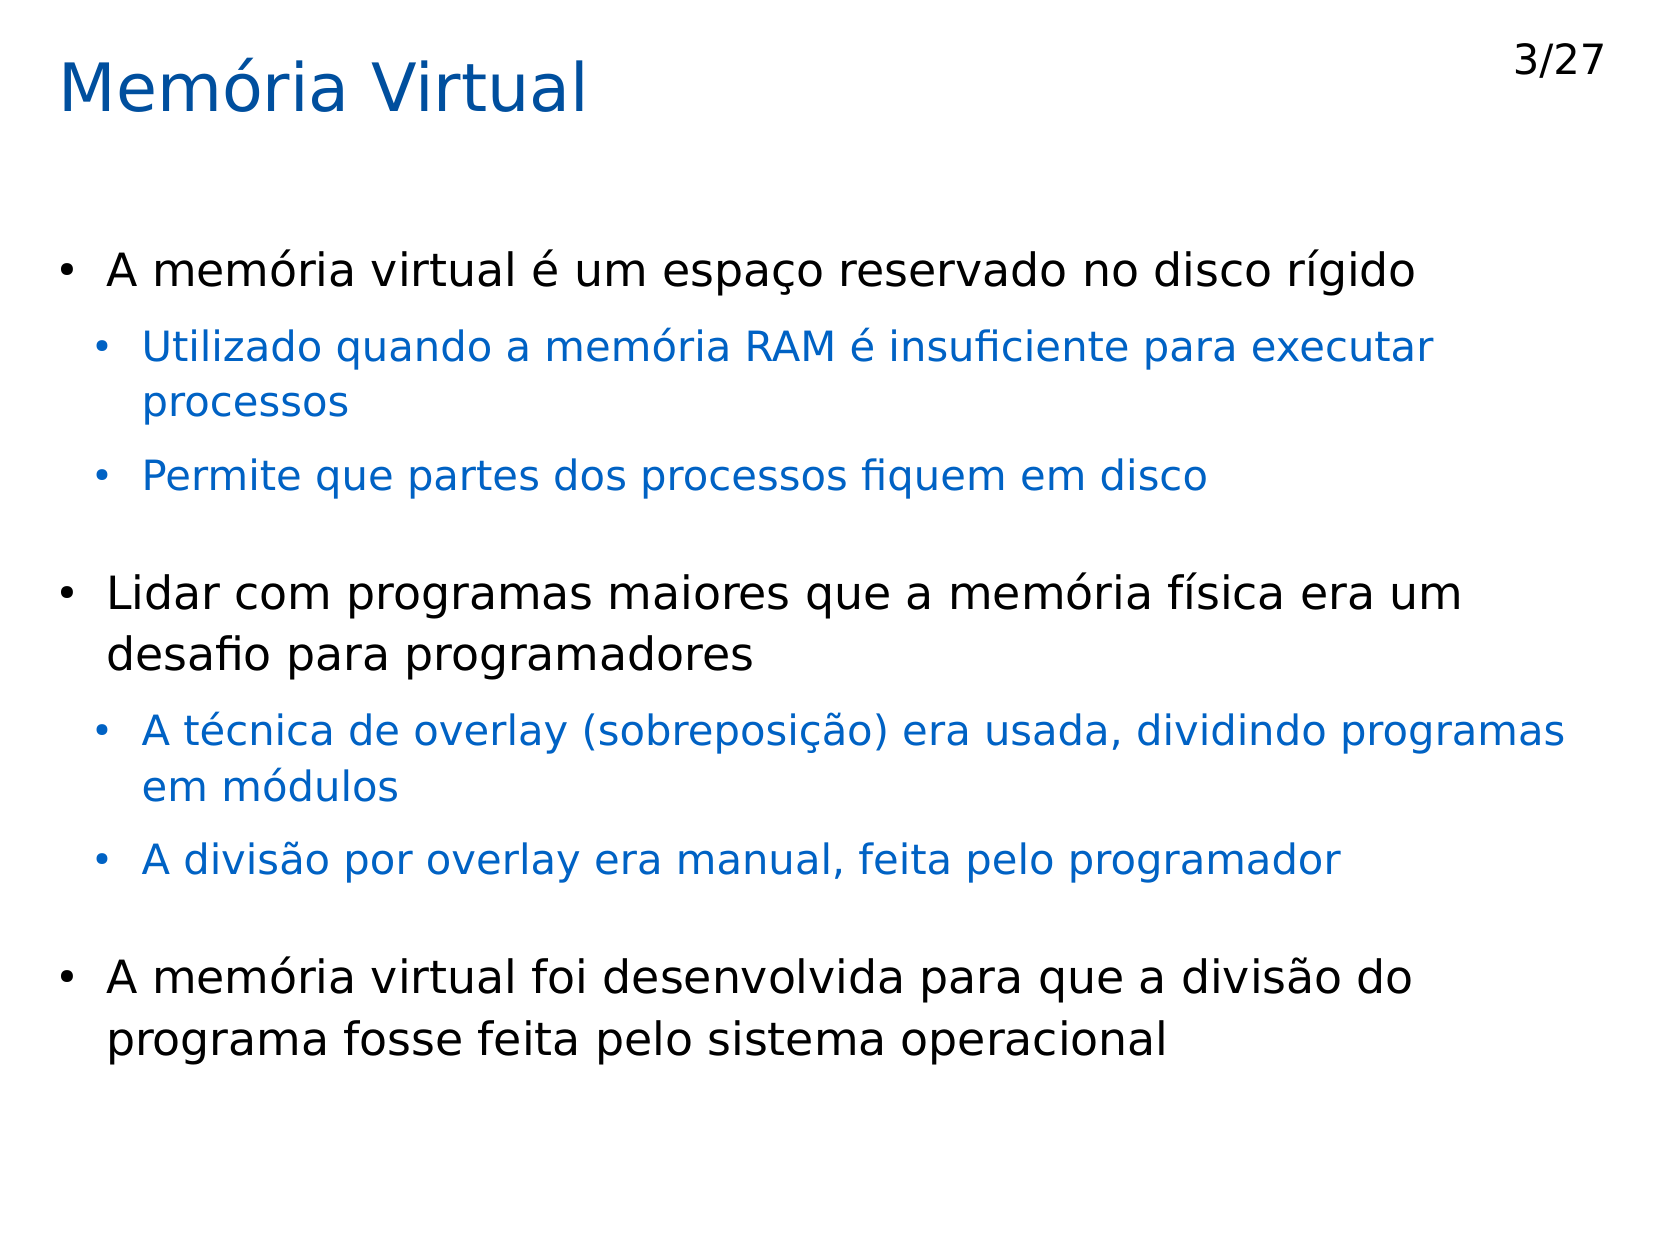

# Memória Virtual
3
A memória virtual é um espaço reservado no disco rígido
Utilizado quando a memória RAM é insuficiente para executar processos
Permite que partes dos processos fiquem em disco
Lidar com programas maiores que a memória física era um desafio para programadores
A técnica de overlay (sobreposição) era usada, dividindo programas em módulos
A divisão por overlay era manual, feita pelo programador
A memória virtual foi desenvolvida para que a divisão do programa fosse feita pelo sistema operacional